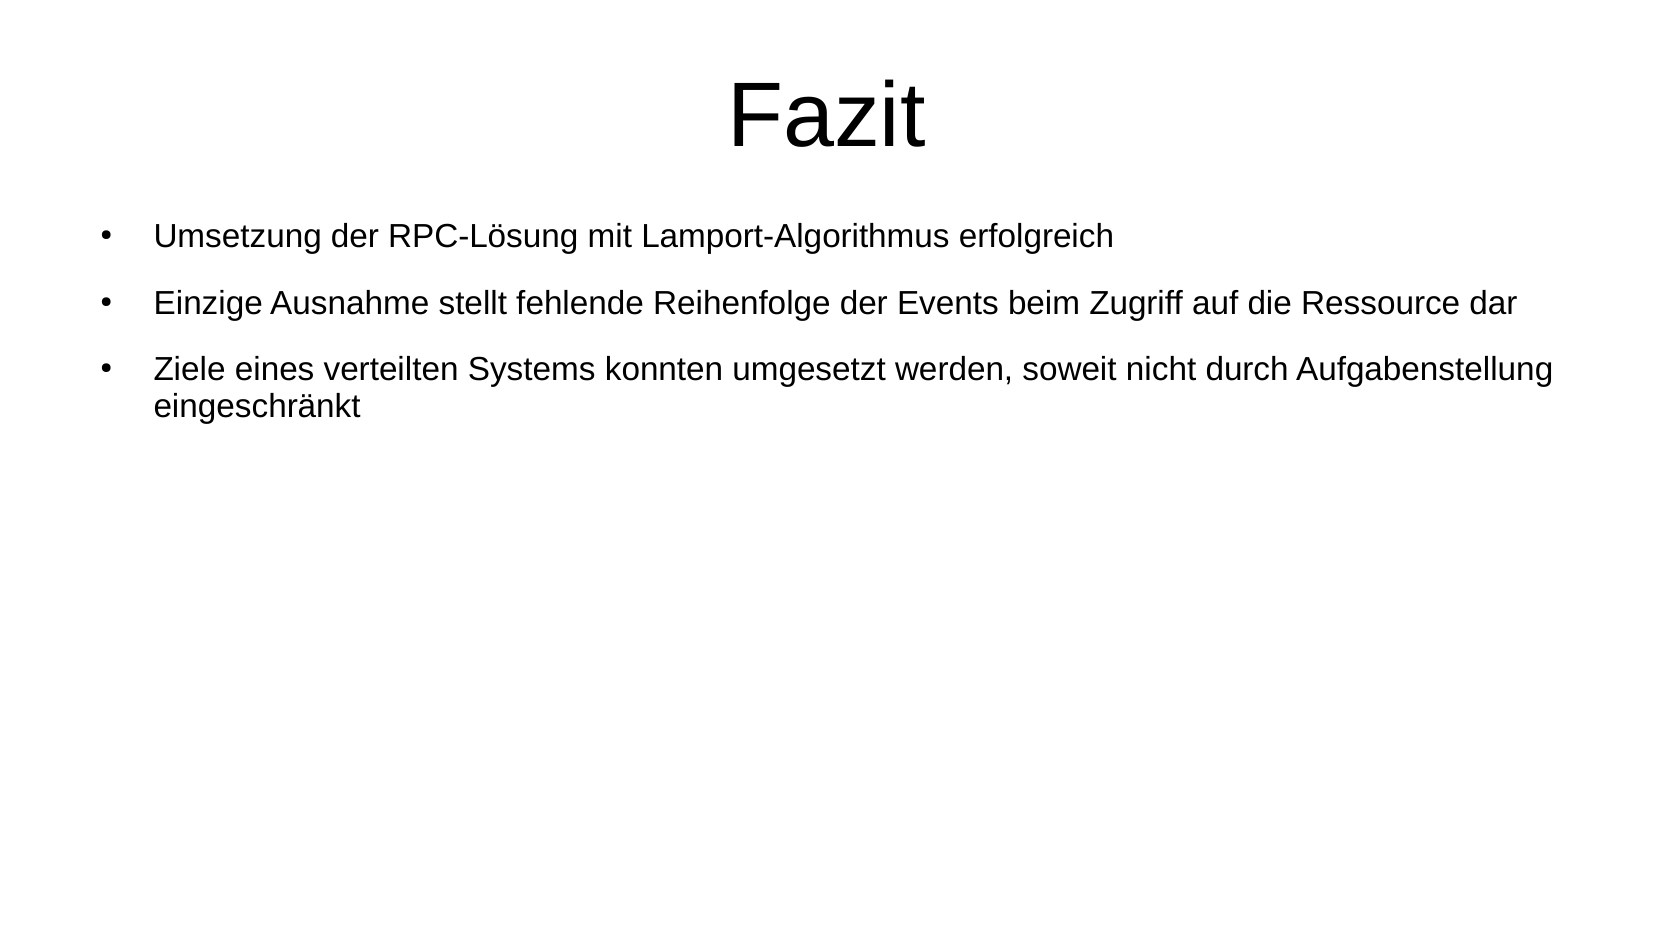

# Fazit
Umsetzung der RPC-Lösung mit Lamport-Algorithmus erfolgreich
Einzige Ausnahme stellt fehlende Reihenfolge der Events beim Zugriff auf die Ressource dar
Ziele eines verteilten Systems konnten umgesetzt werden, soweit nicht durch Aufgabenstellung eingeschränkt